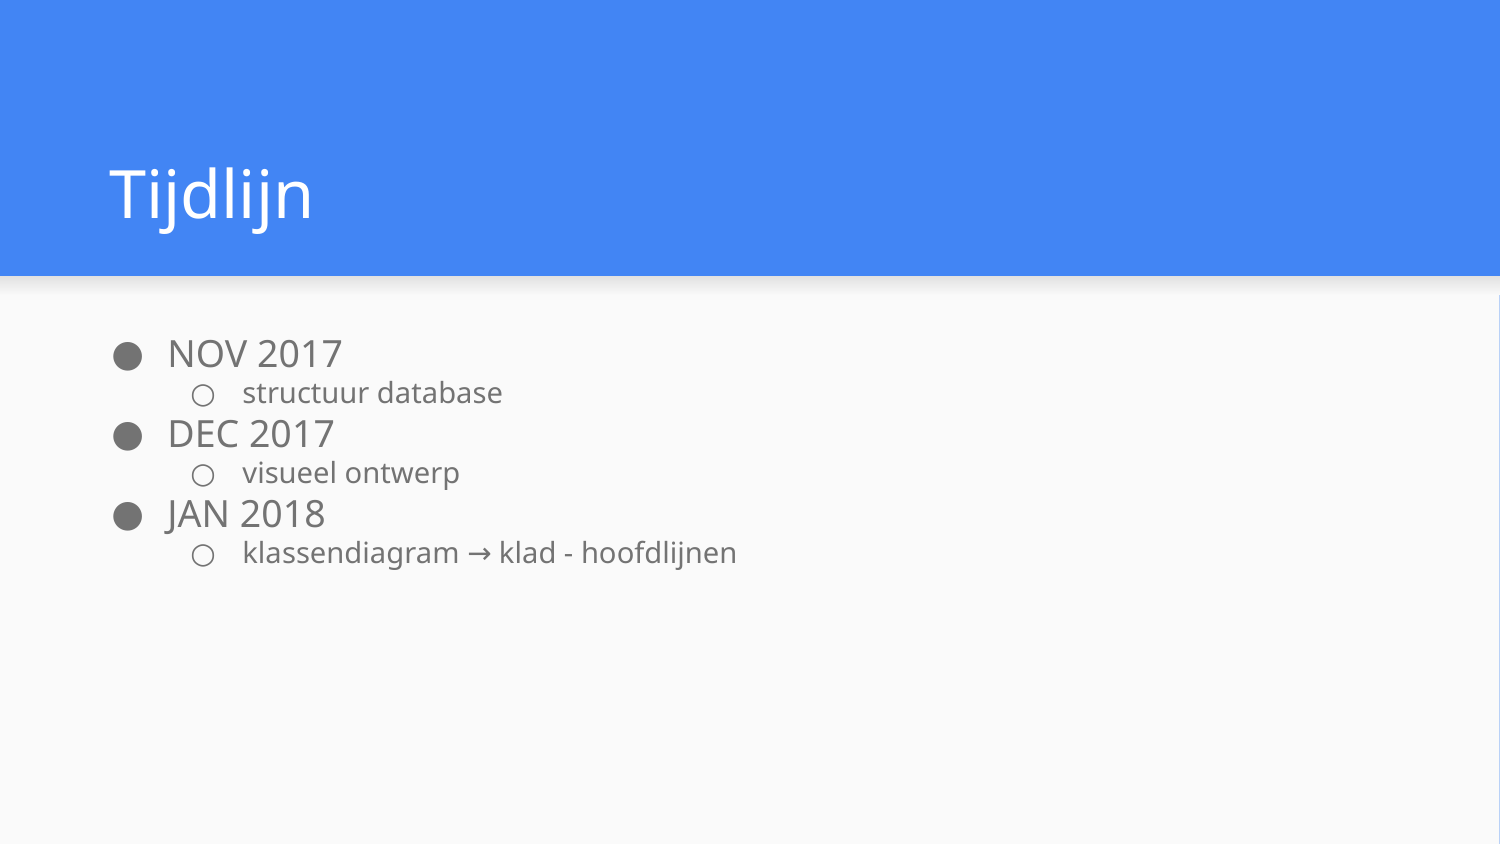

# Tijdlijn
NOV 2017
structuur database
DEC 2017
visueel ontwerp
JAN 2018
klassendiagram → klad - hoofdlijnen